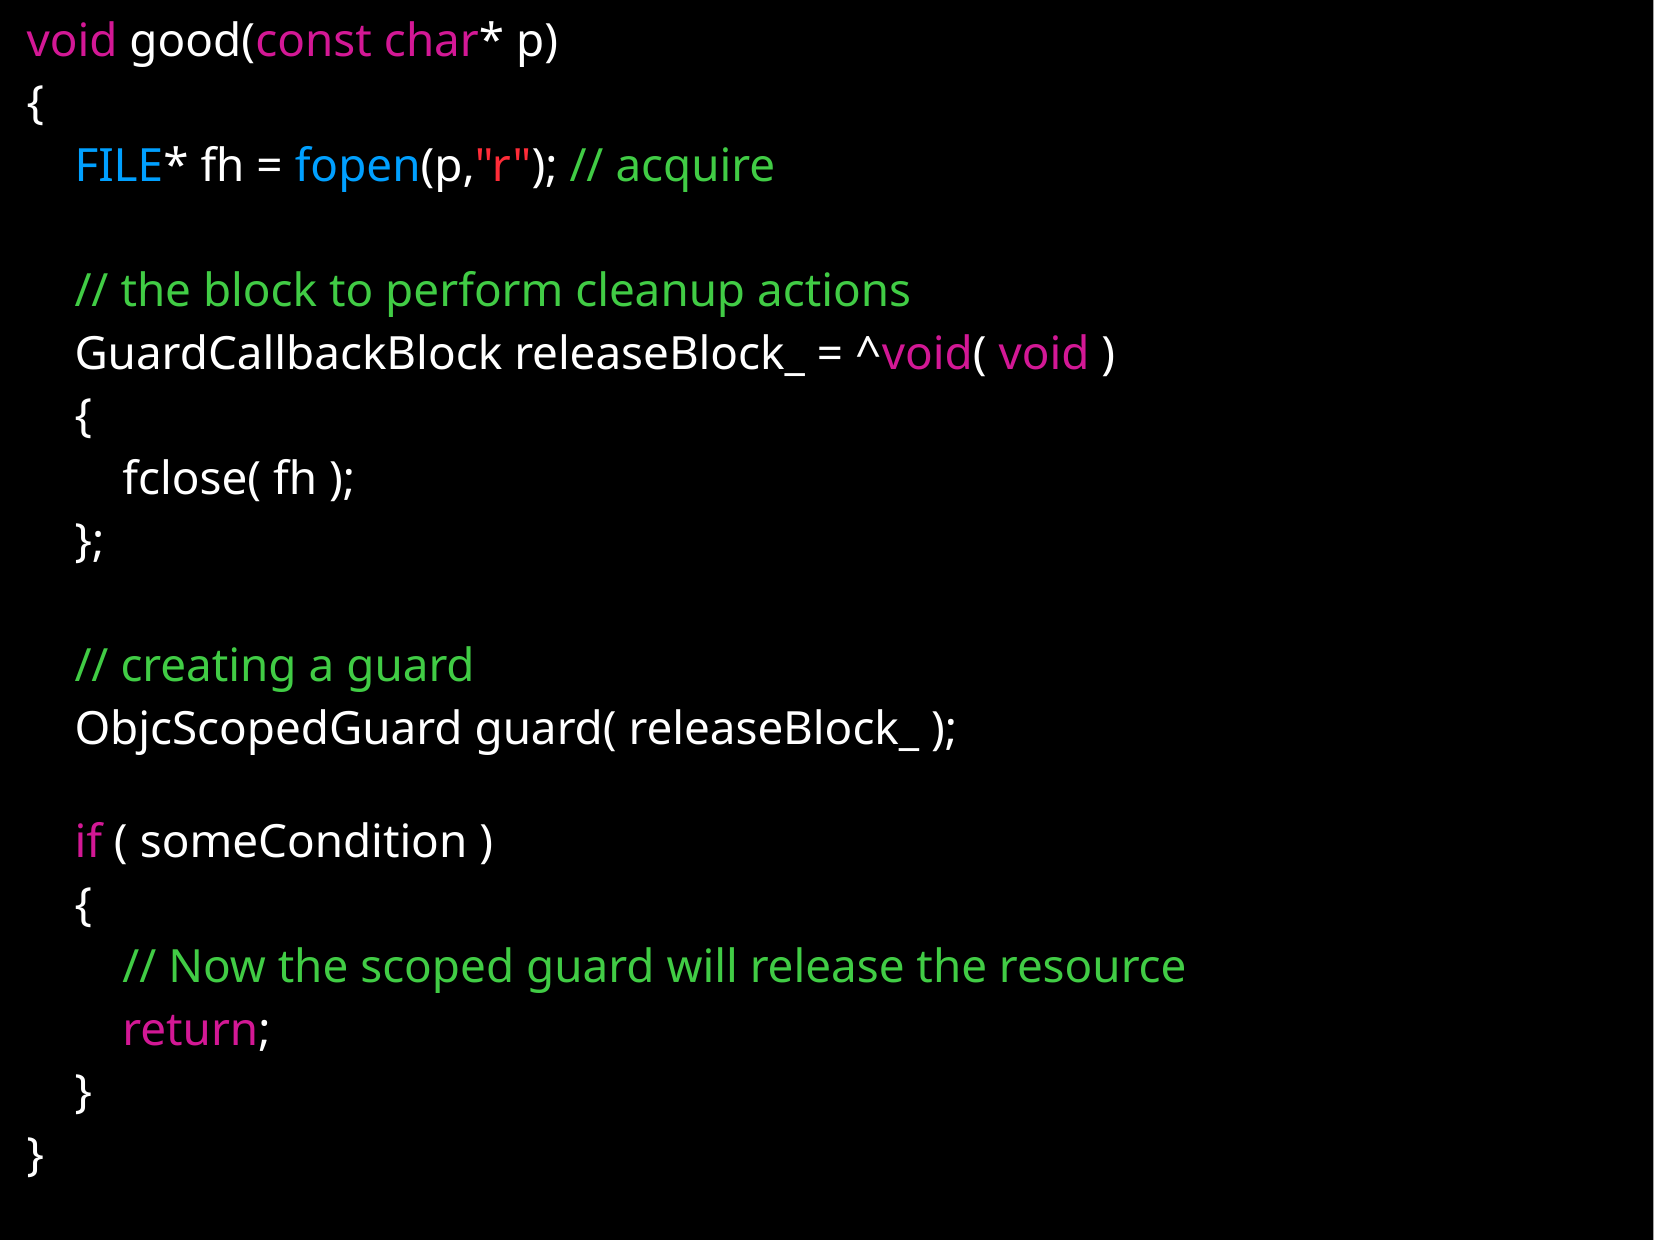

void good(const char* p)
{
 FILE* fh = fopen(p,"r"); // acquire
 // the block to perform cleanup actions
 GuardCallbackBlock releaseBlock_ = ^void( void )
 {
 fclose( fh );
 };
 // creating a guard
 ObjcScopedGuard guard( releaseBlock_ );
 if ( someCondition )
 {
 // Now the scoped guard will release the resource
 return;
 }
}